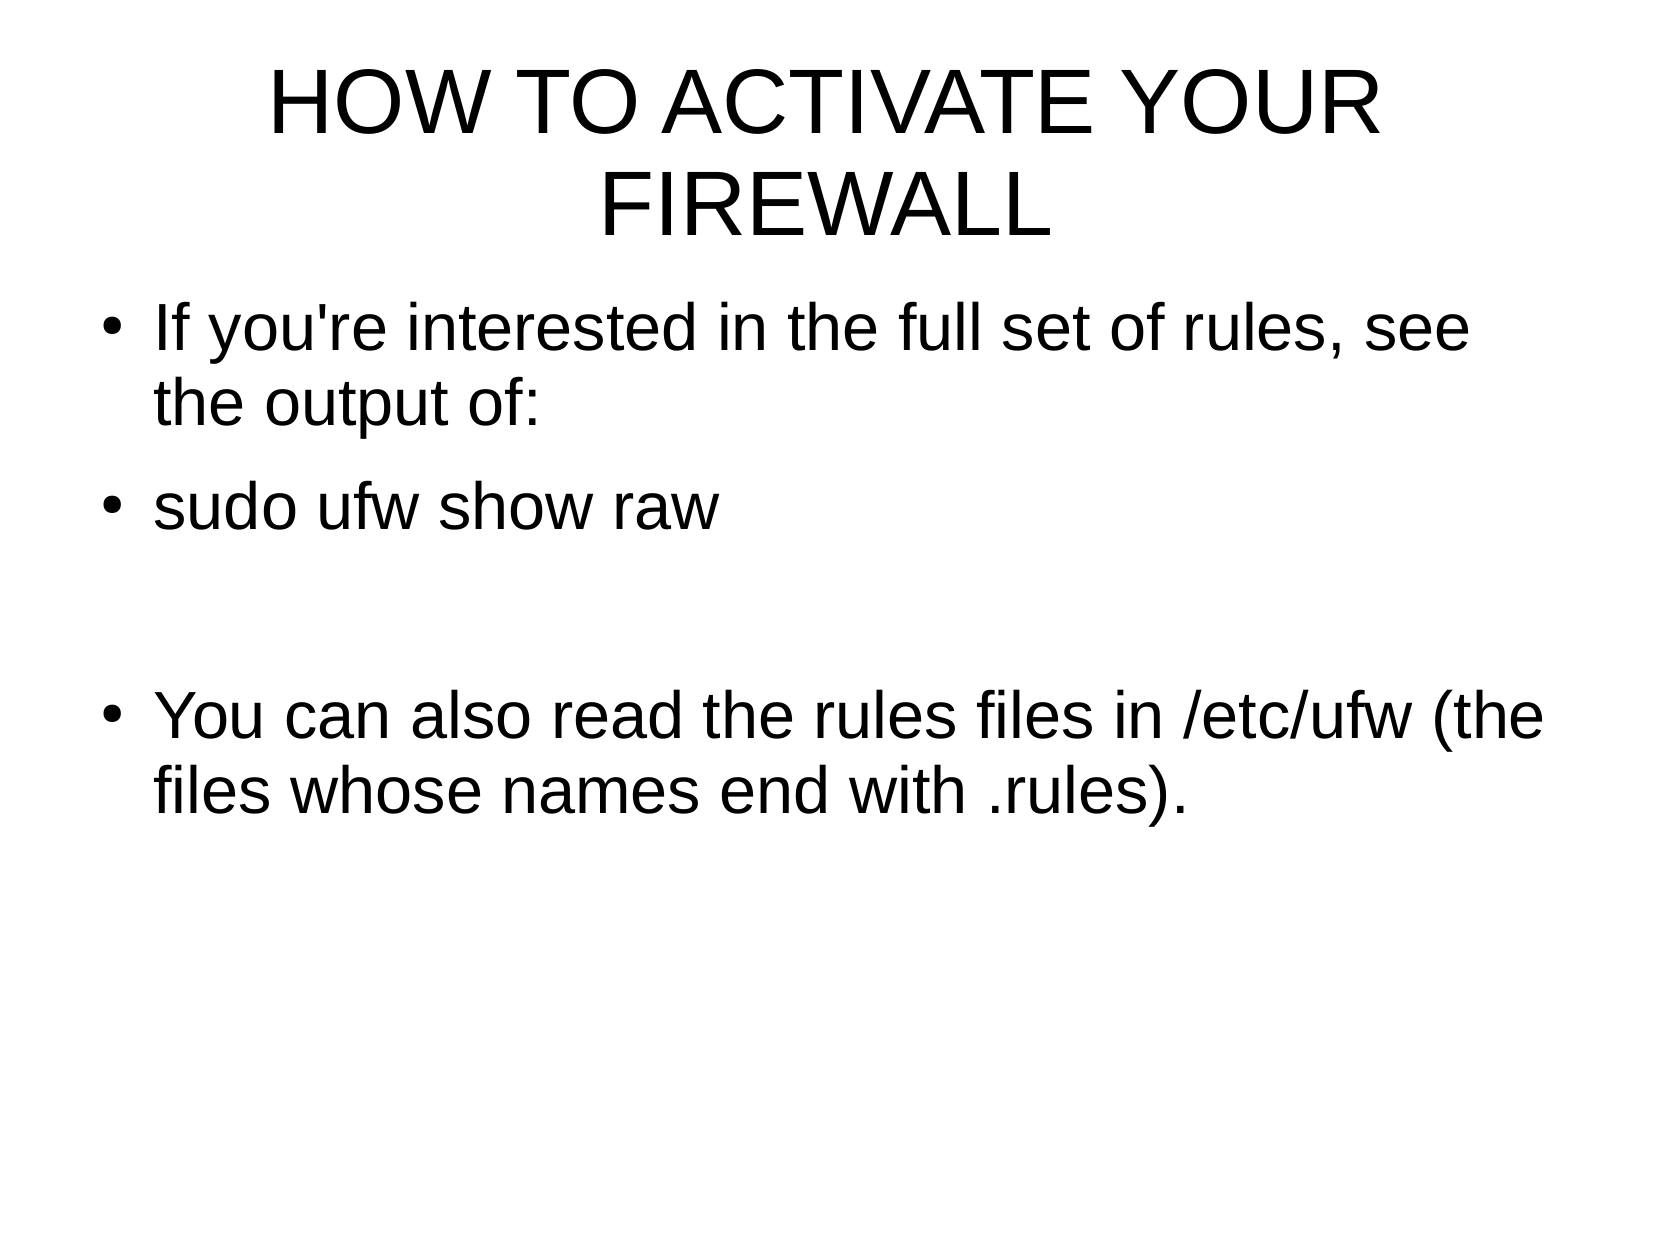

# HOW TO ACTIVATE YOUR FIREWALL
If you're interested in the full set of rules, see the output of:
sudo ufw show raw
You can also read the rules files in /etc/ufw (the files whose names end with .rules).